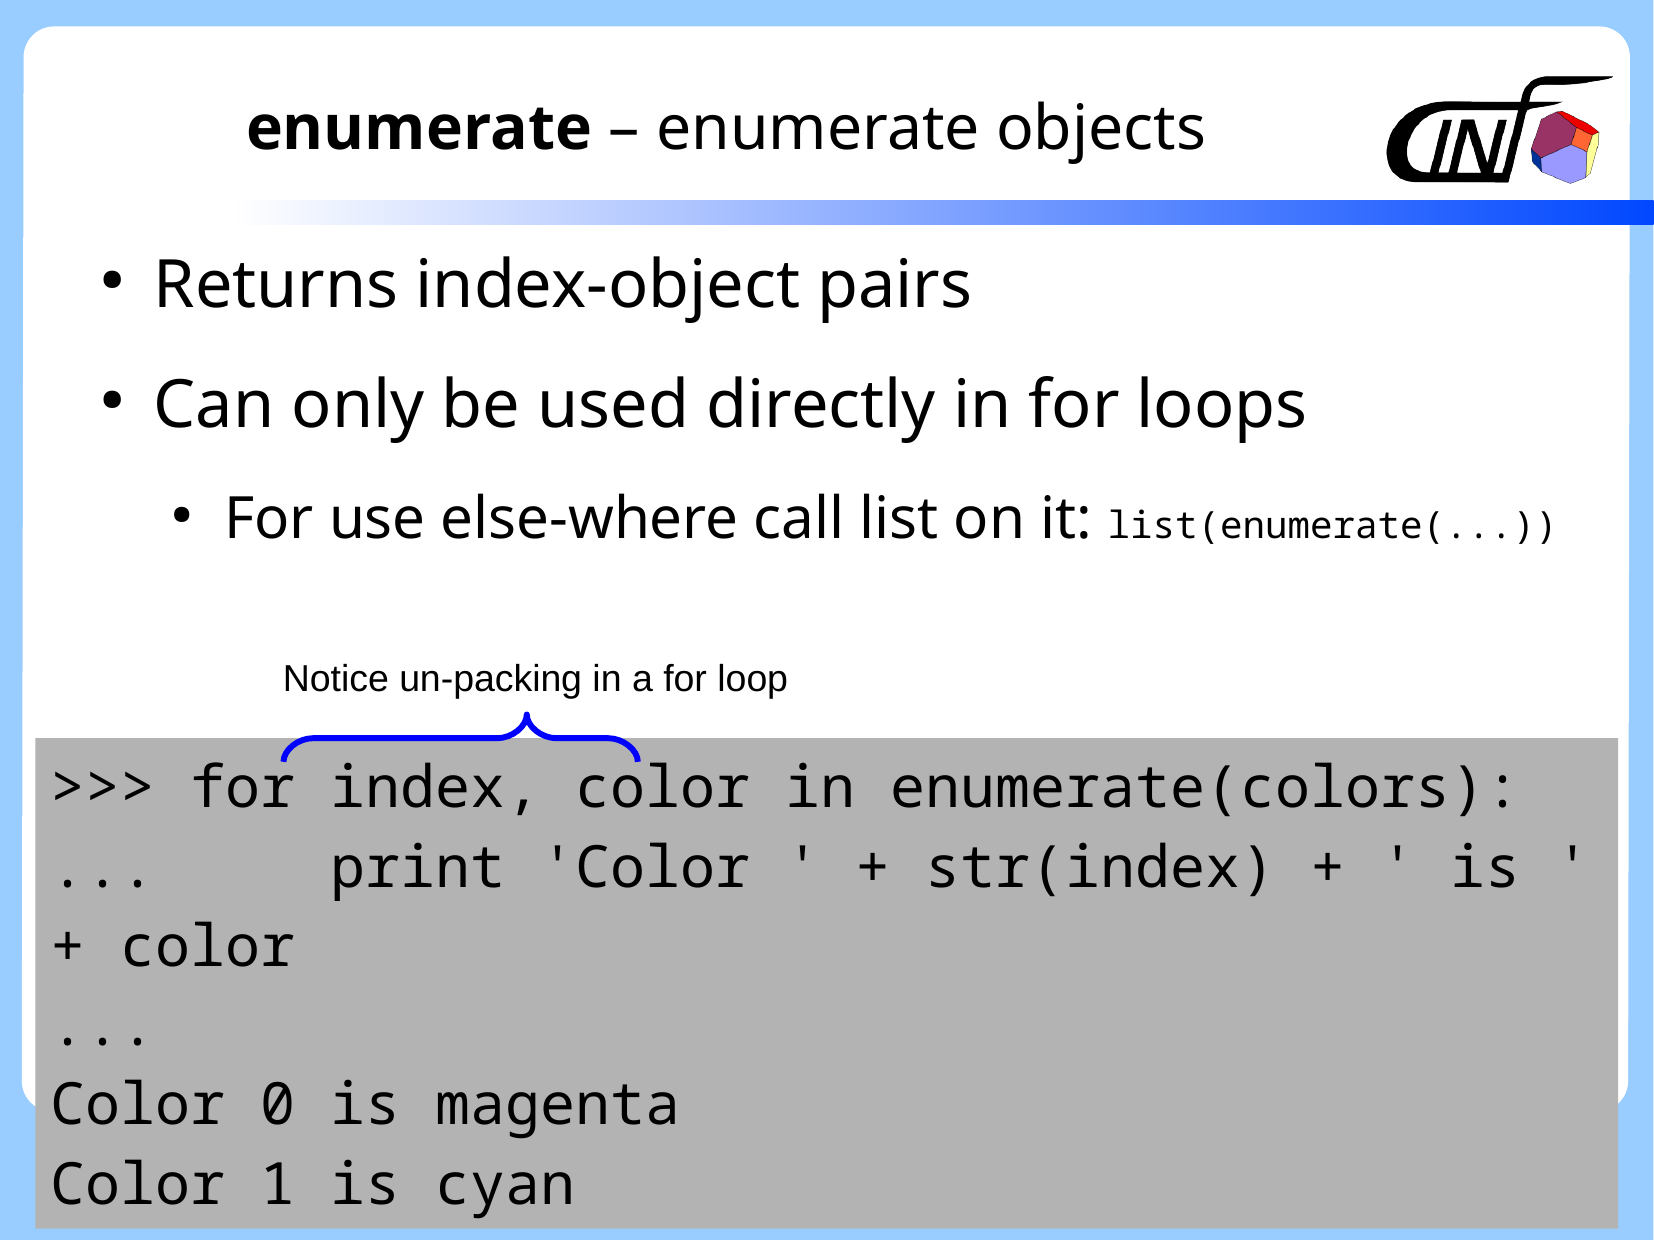

# enumerate – enumerate objects
Returns index-object pairs
Can only be used directly in for loops
For use else-where call list on it: list(enumerate(...))
Notice un-packing in a for loop
>>> for index, color in enumerate(colors):
... print 'Color ' + str(index) + ' is ' + color
...
Color 0 is magenta
Color 1 is cyan